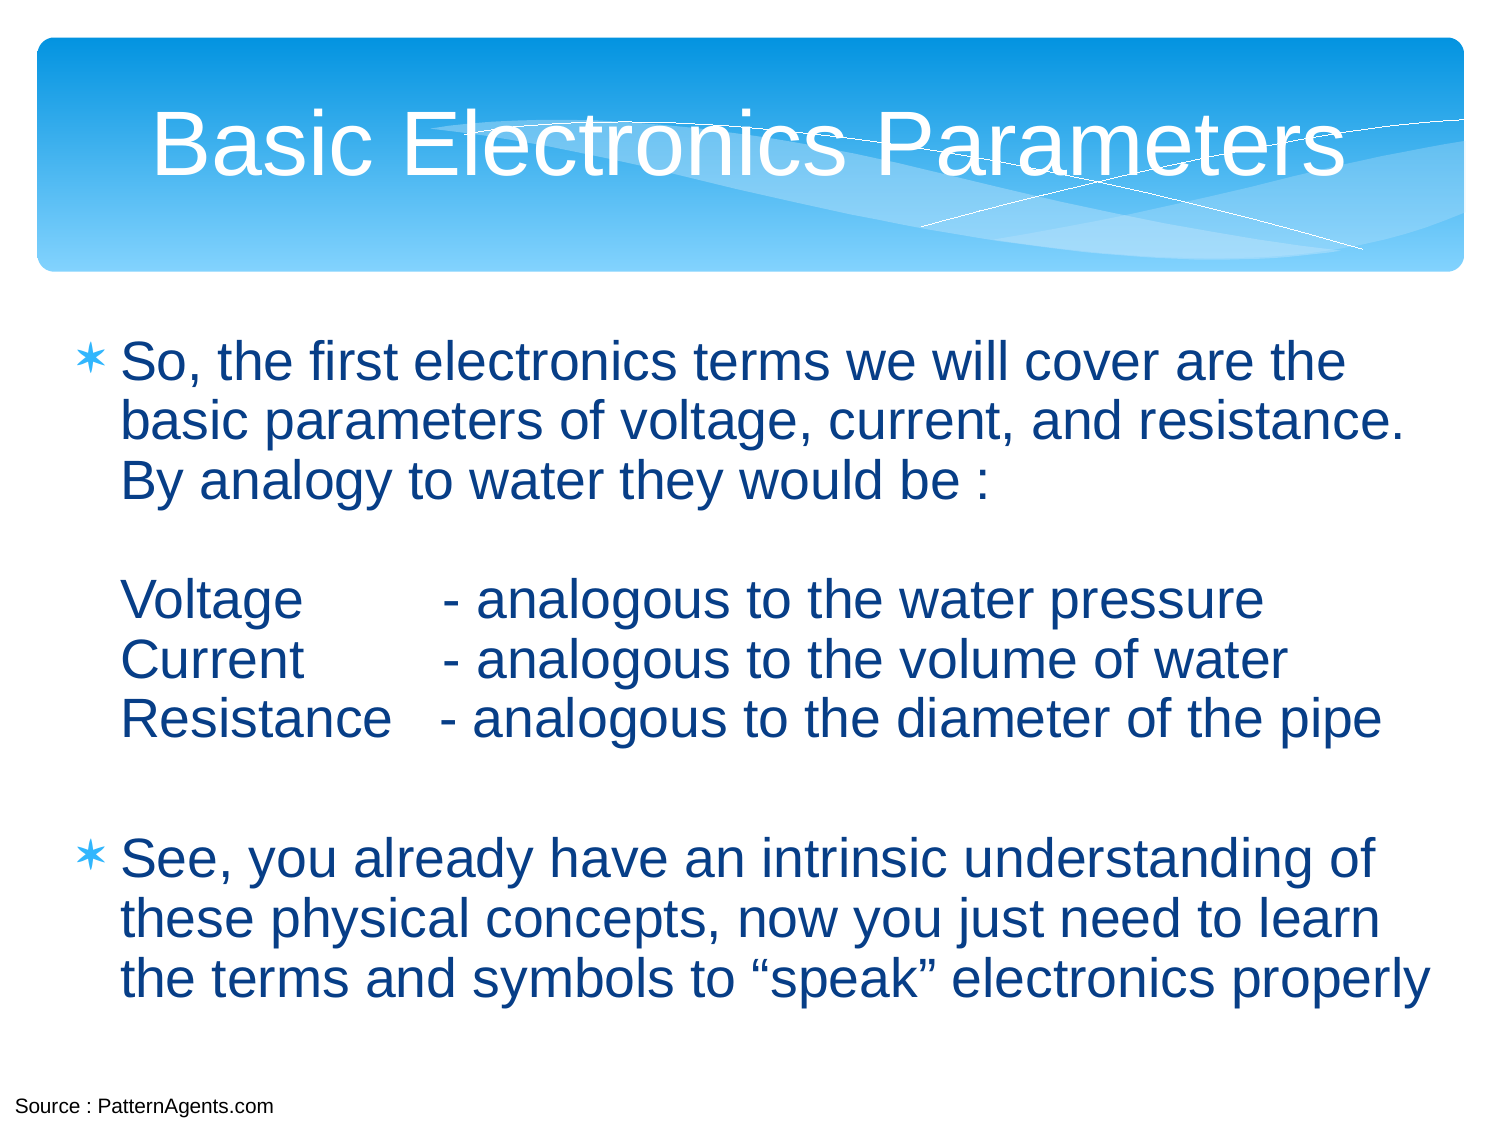

# Basic Electronics Parameters
So, the first electronics terms we will cover are the basic parameters of voltage, current, and resistance.
By analogy to water they would be :
Voltage 		 - analogous to the water pressure
Current 		 - analogous to the volume of water
Resistance - analogous to the diameter of the pipe
See, you already have an intrinsic understanding of these physical concepts, now you just need to learn the terms and symbols to “speak” electronics properly
Source : PatternAgents.com